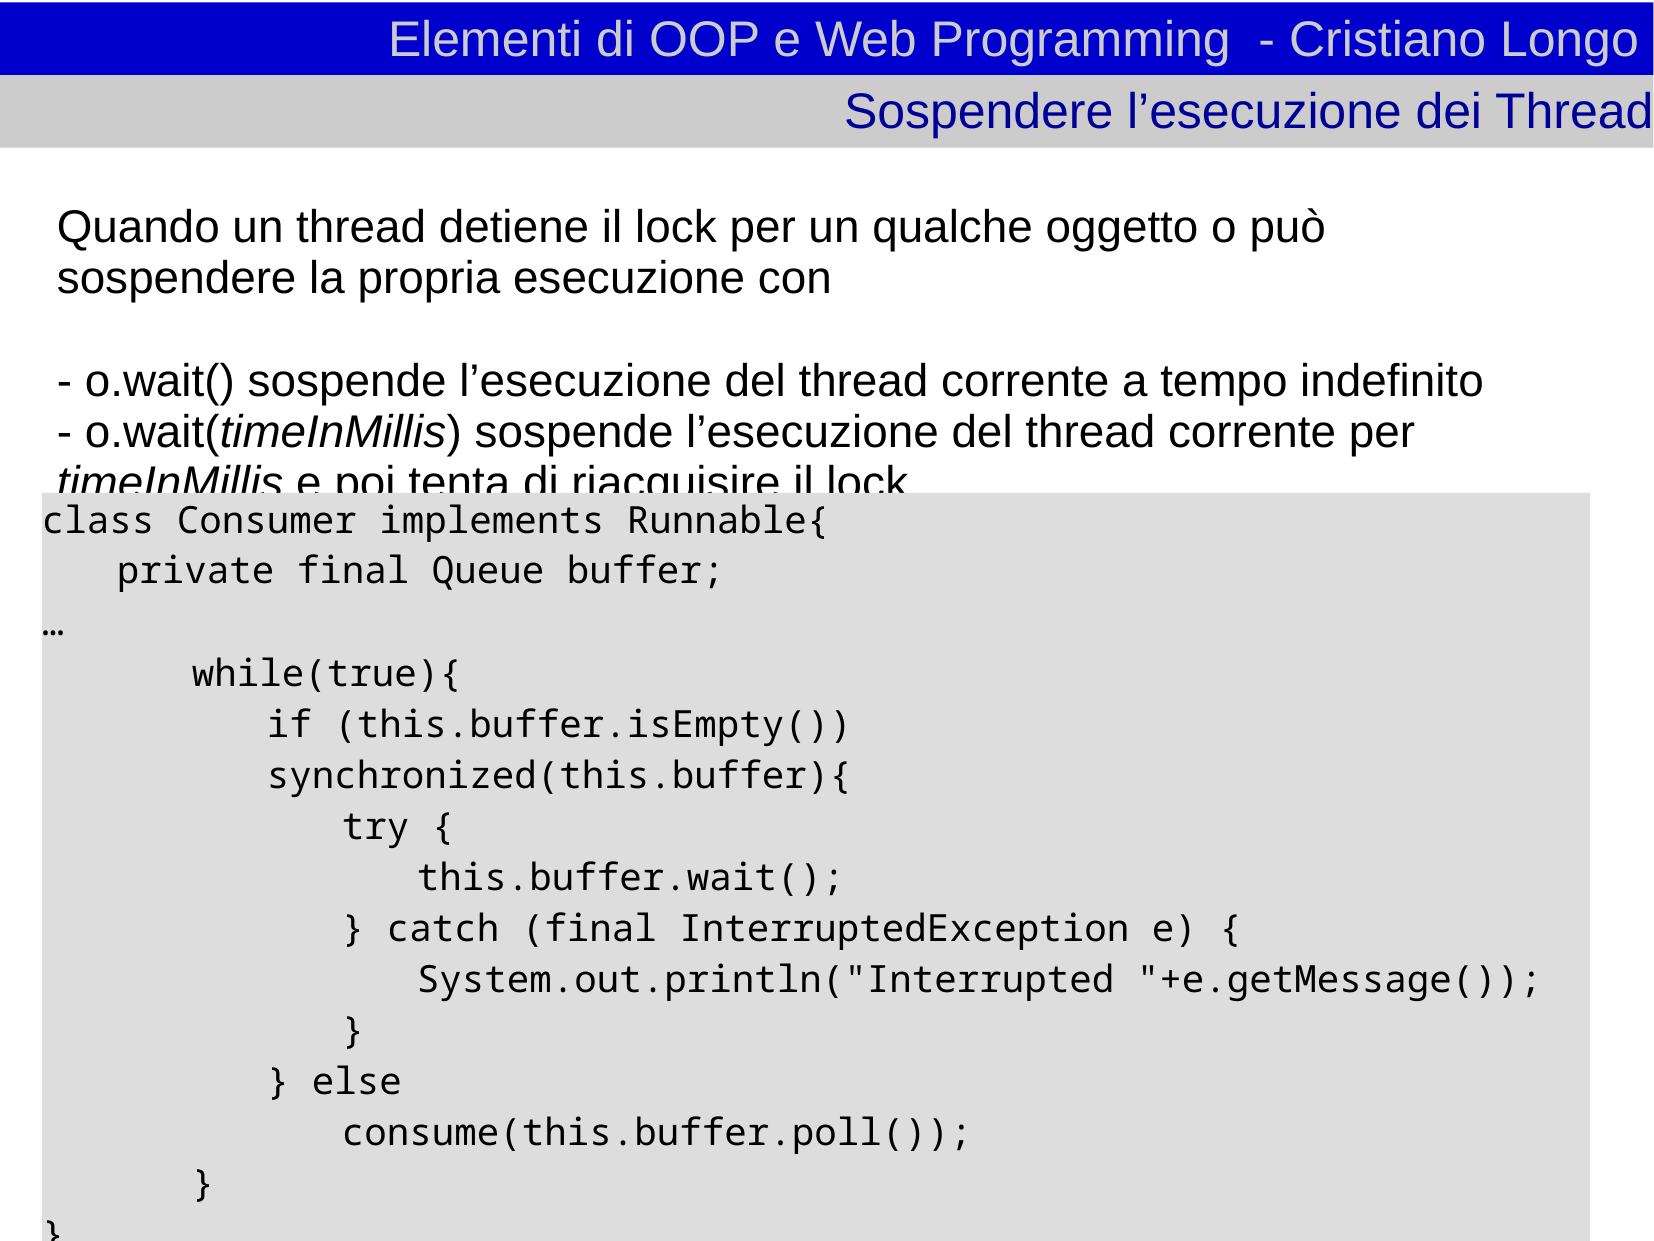

# Elementi di OOP e Web Programming - Cristiano Longo
Sospendere l’esecuzione dei Thread
Quando un thread detiene il lock per un qualche oggetto o può sospendere la propria esecuzione con
- o.wait() sospende l’esecuzione del thread corrente a tempo indefinito
- o.wait(timeInMillis) sospende l’esecuzione del thread corrente per timeInMillis e poi tenta di riacquisire il lock.
class Consumer implements Runnable{
	private final Queue buffer;
…
		while(true){
			if (this.buffer.isEmpty())
			synchronized(this.buffer){
				try {
					this.buffer.wait();
				} catch (final InterruptedException e) {
					System.out.println("Interrupted "+e.getMessage());
				}
			} else
				consume(this.buffer.poll());
		}
}